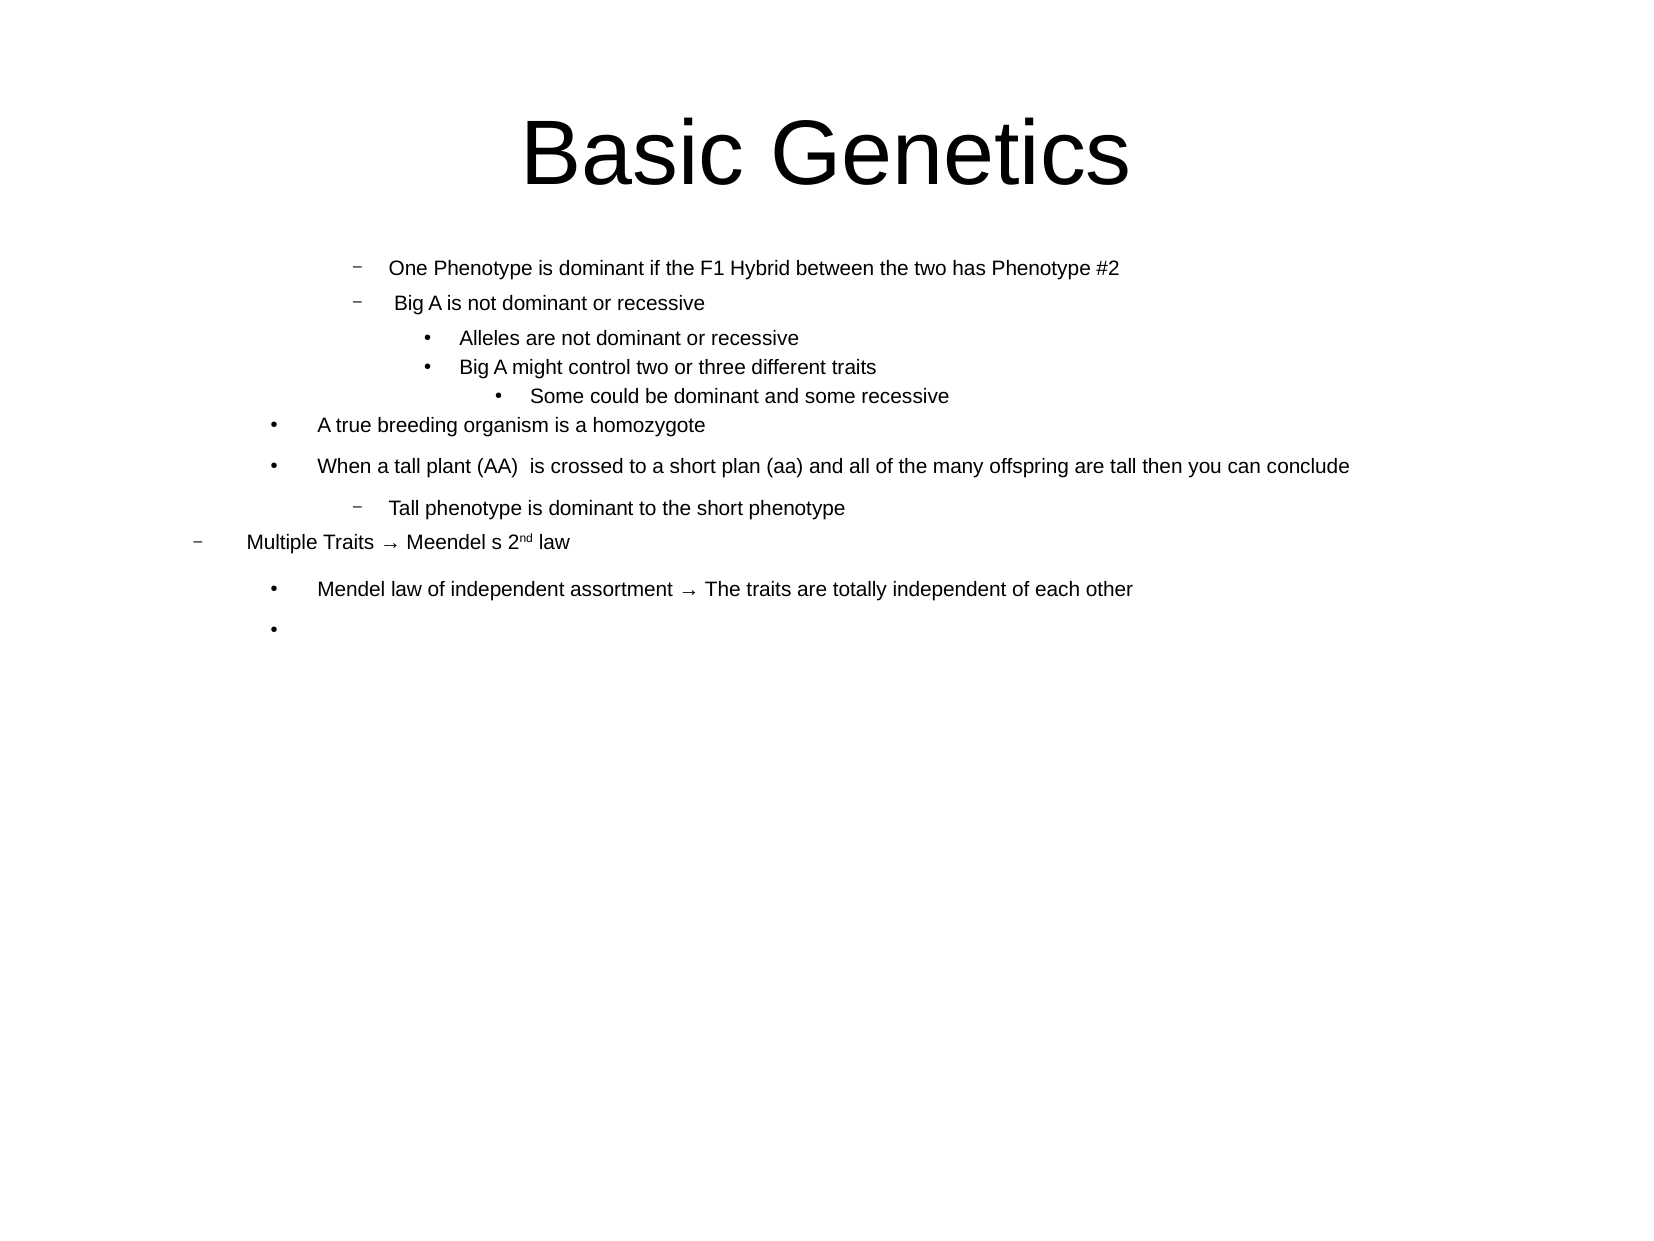

# Basic Genetics
One Phenotype is dominant if the F1 Hybrid between the two has Phenotype #2
 Big A is not dominant or recessive
Alleles are not dominant or recessive
Big A might control two or three different traits
Some could be dominant and some recessive
A true breeding organism is a homozygote
When a tall plant (AA) is crossed to a short plan (aa) and all of the many offspring are tall then you can conclude
Tall phenotype is dominant to the short phenotype
Multiple Traits → Meendel s 2nd law
Mendel law of independent assortment → The traits are totally independent of each other